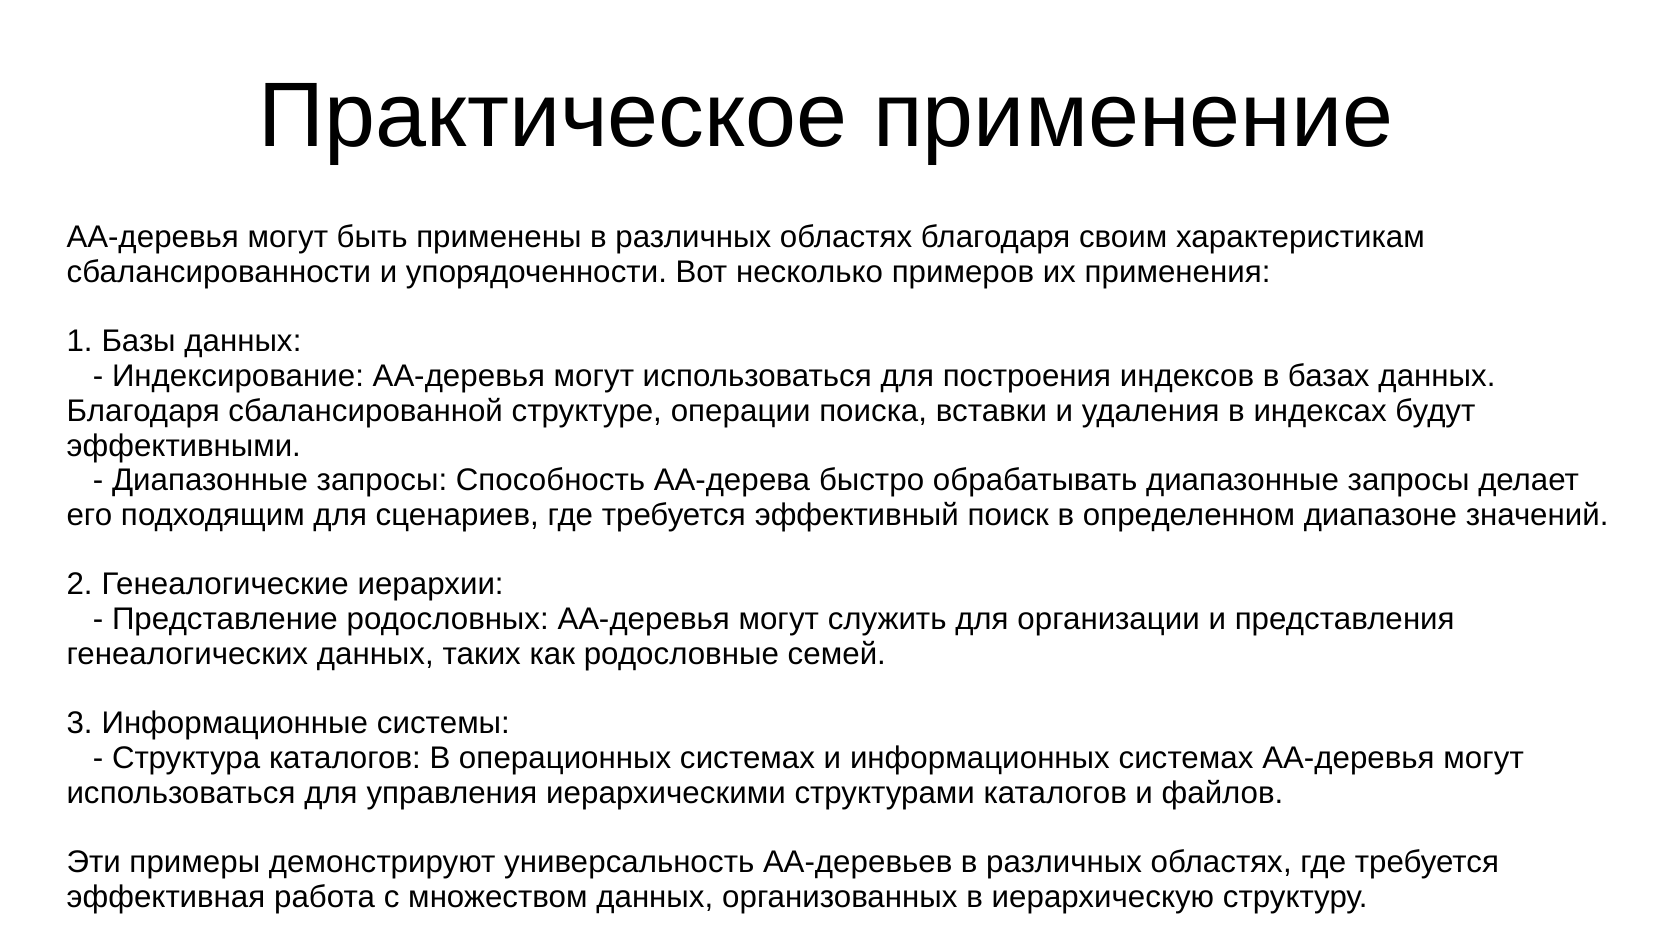

# Практическое применение
АА-деревья могут быть применены в различных областях благодаря своим характеристикам сбалансированности и упорядоченности. Вот несколько примеров их применения:
1. Базы данных:
 - Индексирование: АА-деревья могут использоваться для построения индексов в базах данных. Благодаря сбалансированной структуре, операции поиска, вставки и удаления в индексах будут эффективными.
 - Диапазонные запросы: Способность АА-дерева быстро обрабатывать диапазонные запросы делает его подходящим для сценариев, где требуется эффективный поиск в определенном диапазоне значений.
2. Генеалогические иерархии:
 - Представление родословных: АА-деревья могут служить для организации и представления генеалогических данных, таких как родословные семей.
3. Информационные системы:
 - Структура каталогов: В операционных системах и информационных системах АА-деревья могут использоваться для управления иерархическими структурами каталогов и файлов.
Эти примеры демонстрируют универсальность АА-деревьев в различных областях, где требуется эффективная работа с множеством данных, организованных в иерархическую структуру.